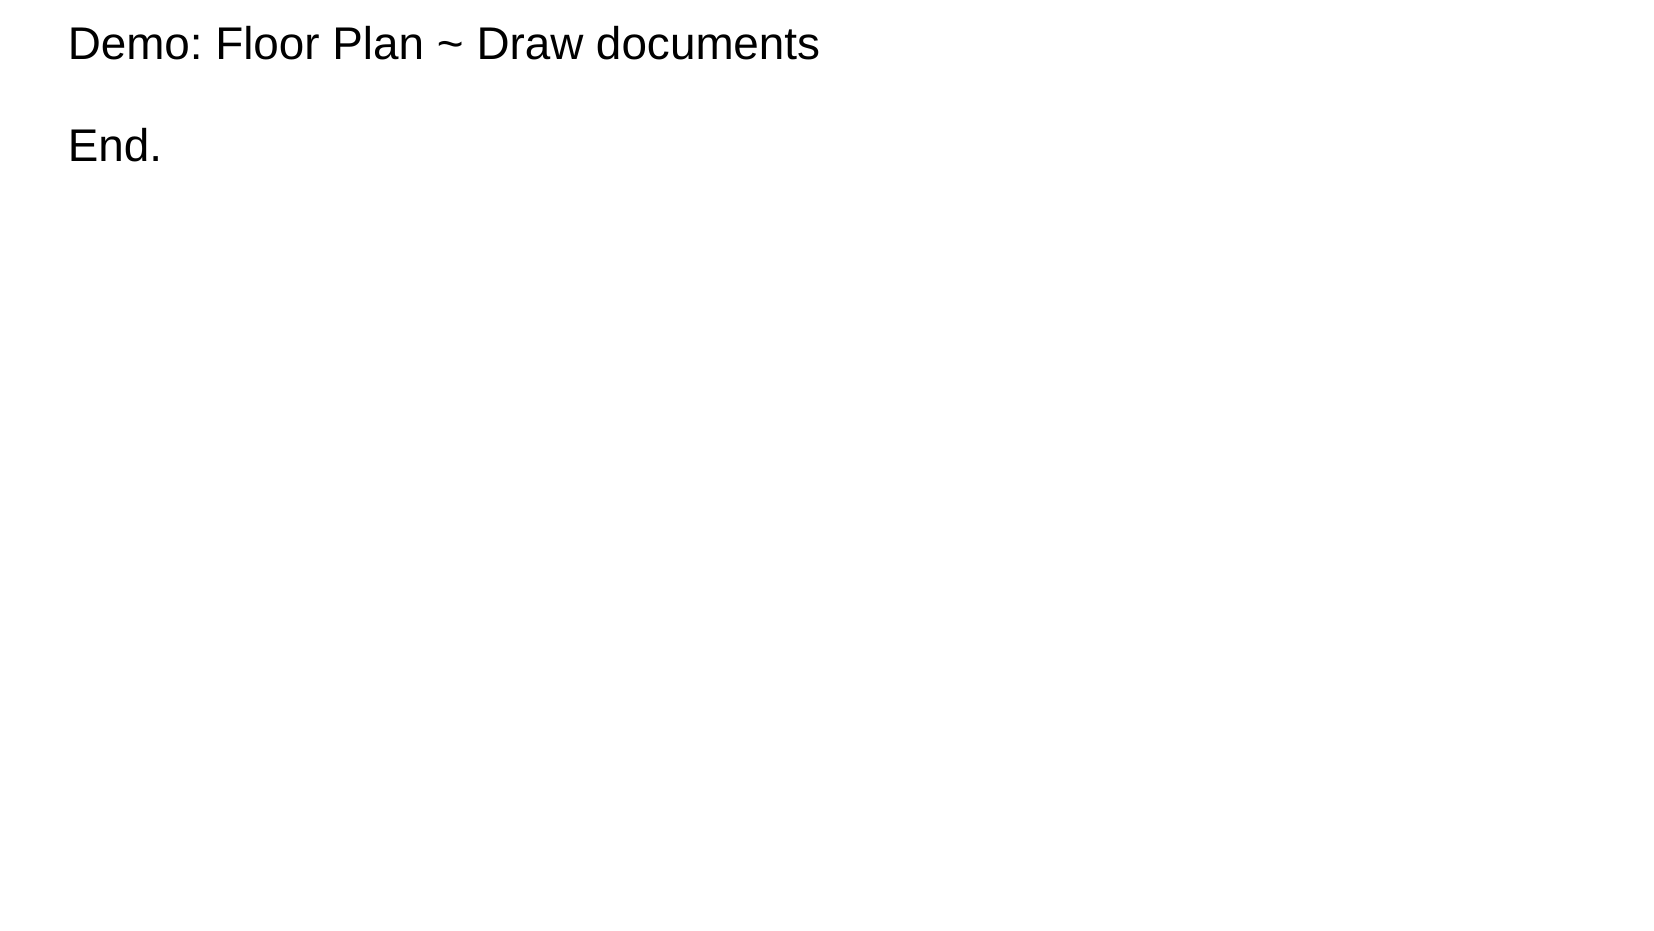

# Demo: Floor Plan ~ Draw documents
End.